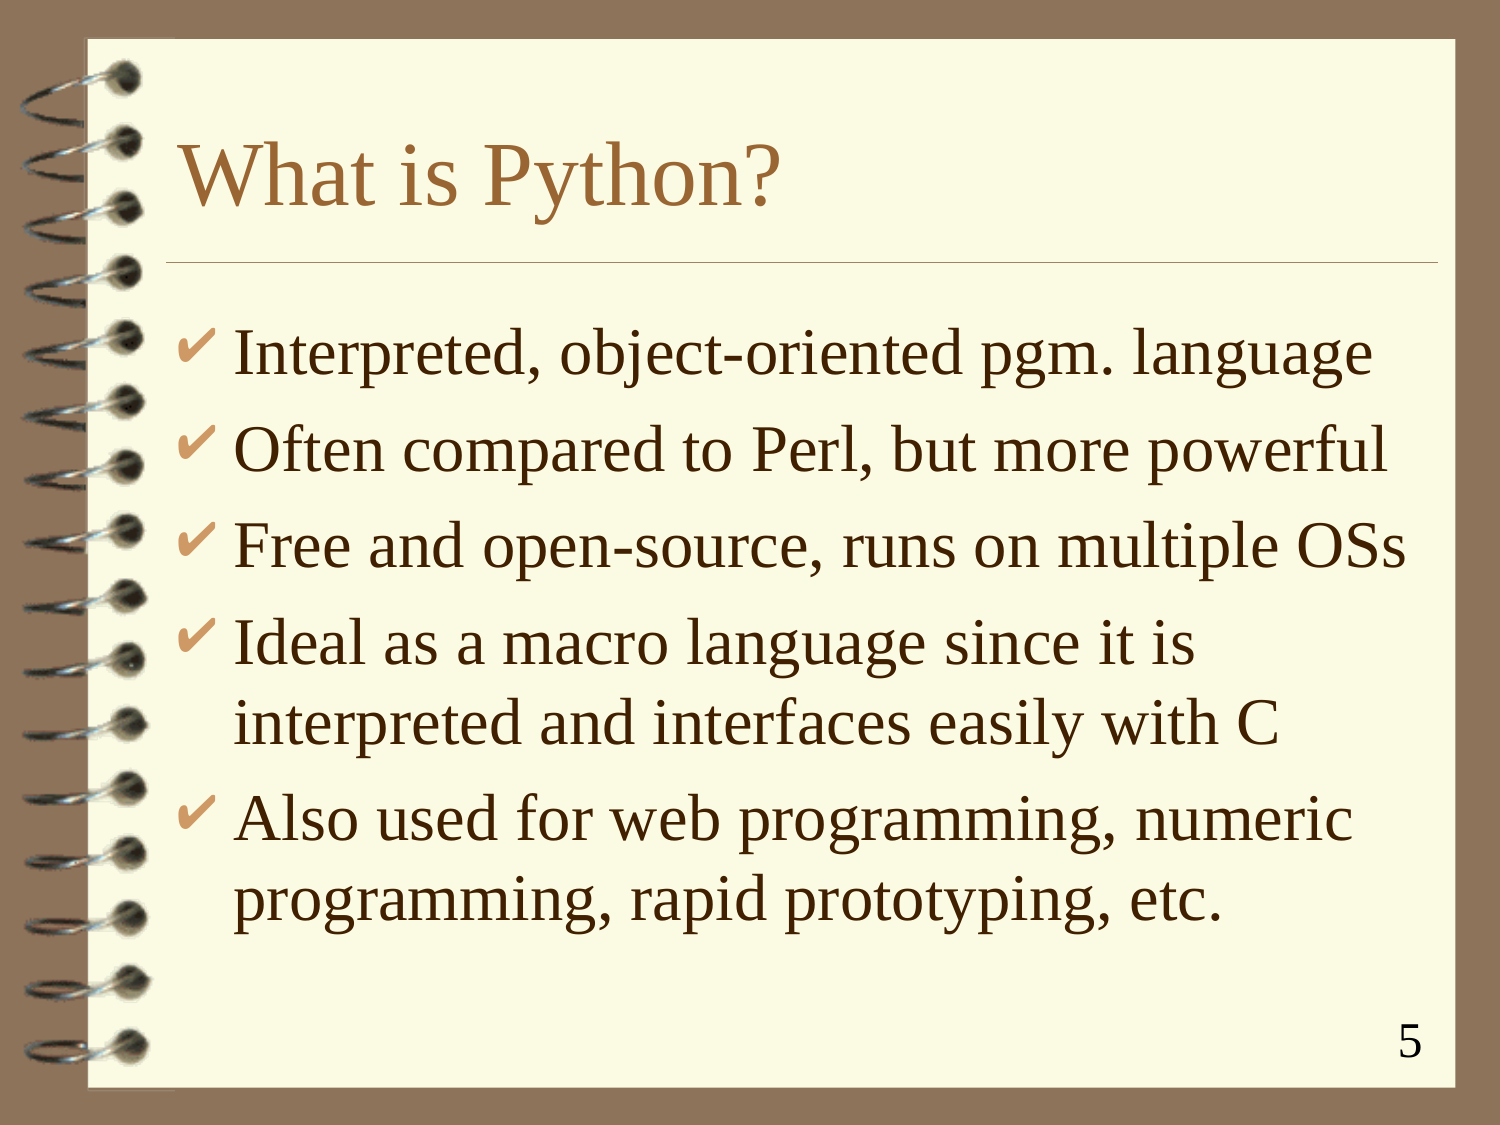

# What is Python?
Interpreted, object-oriented pgm. language
Often compared to Perl, but more powerful
Free and open-source, runs on multiple OSs
Ideal as a macro language since it is interpreted and interfaces easily with C
Also used for web programming, numeric programming, rapid prototyping, etc.
5